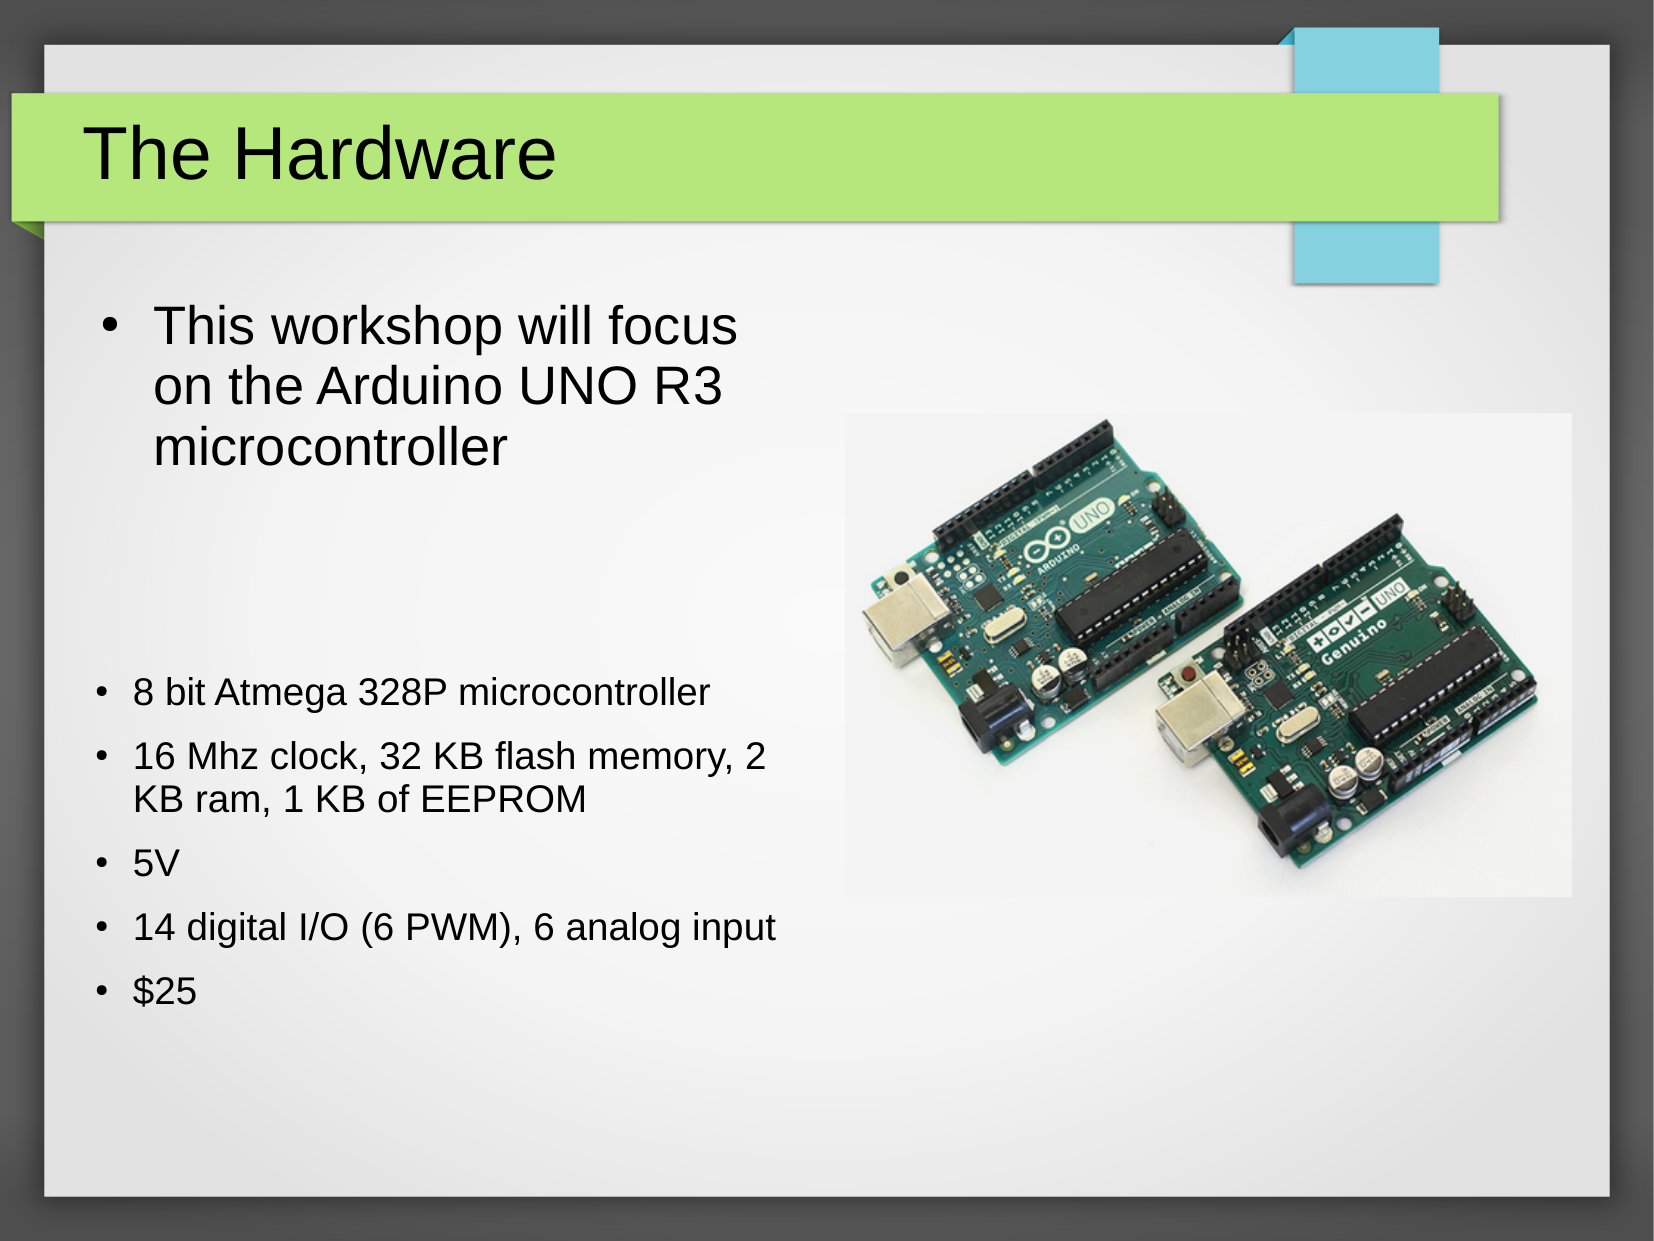

# The Hardware
This workshop will focus on the Arduino UNO R3 microcontroller
8 bit Atmega 328P microcontroller
16 Mhz clock, 32 KB flash memory, 2 KB ram, 1 KB of EEPROM
5V
14 digital I/O (6 PWM), 6 analog input
$25